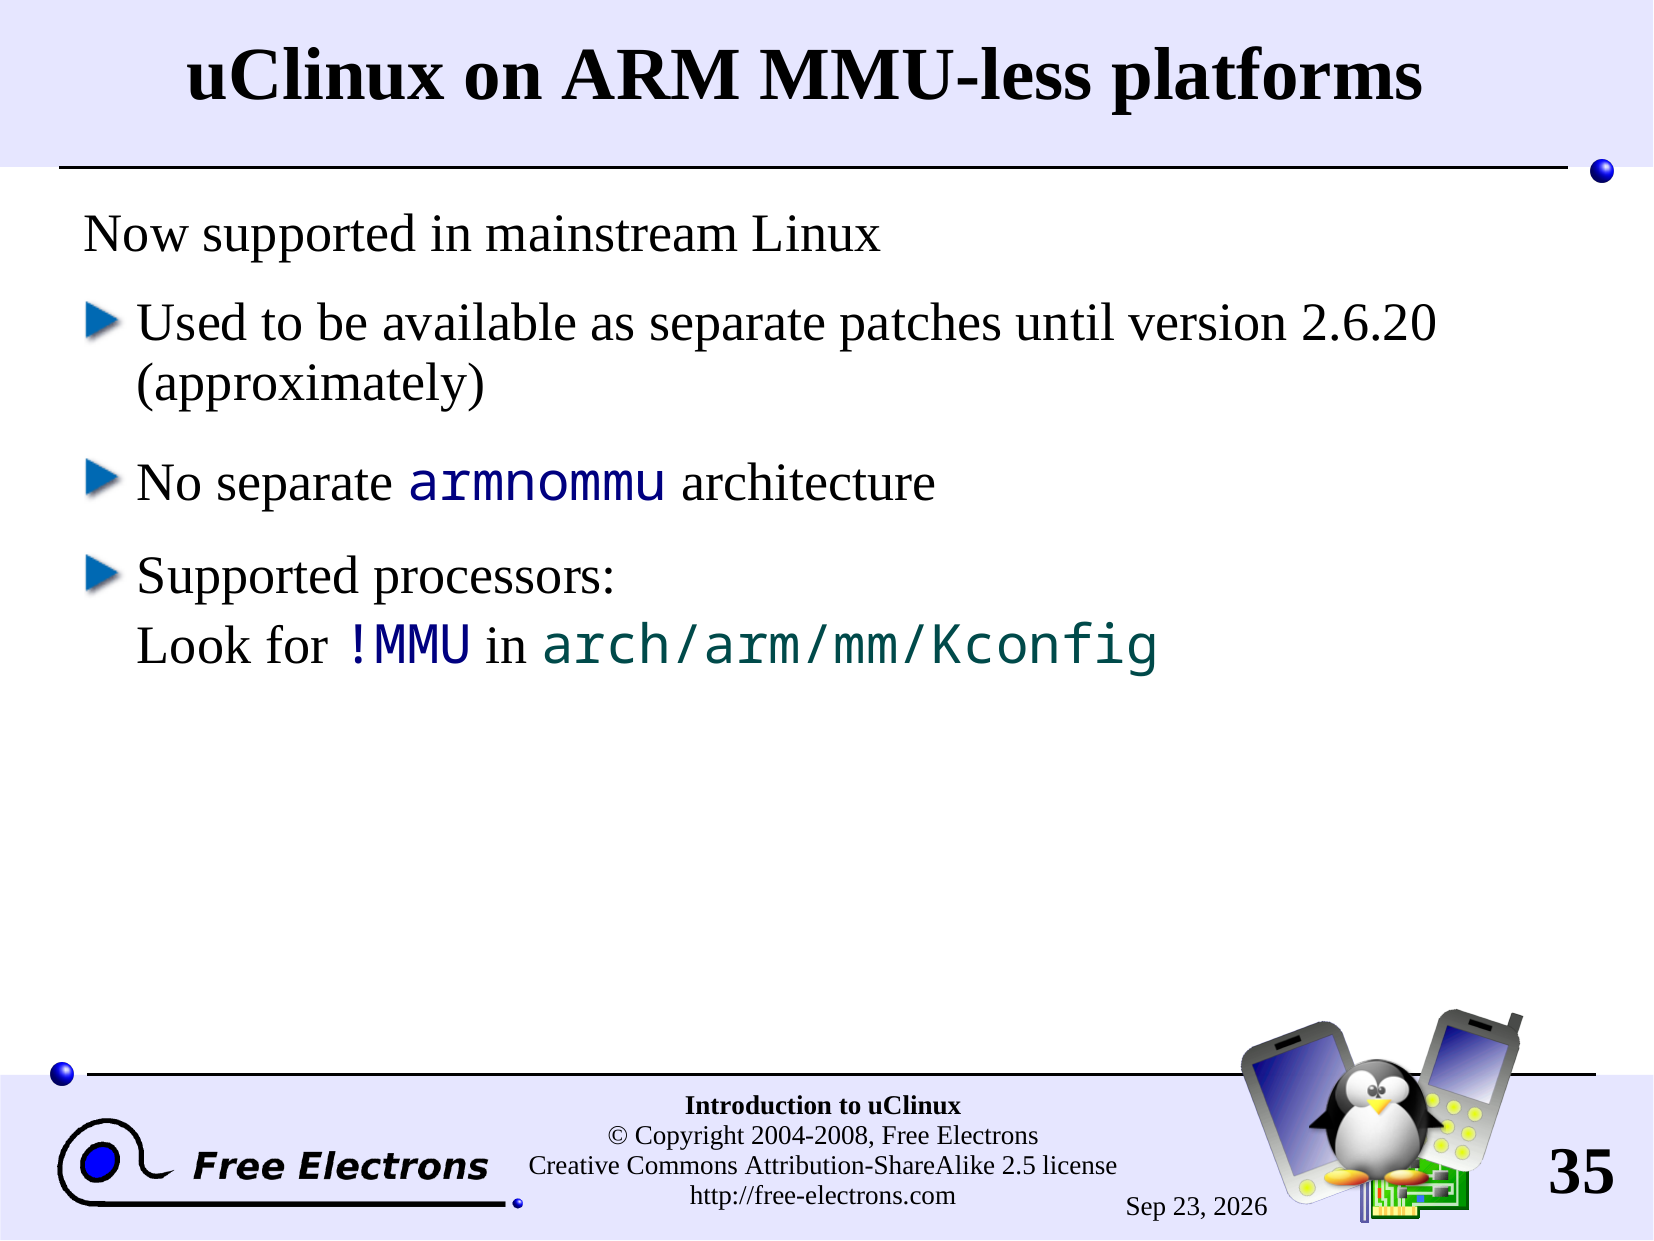

# uClinux on ARM MMU-less platforms
Now supported in mainstream Linux
Used to be available as separate patches until version 2.6.20 (approximately)
No separate armnommu architecture
Supported processors:
Look for !MMU in arch/arm/mm/Kconfig